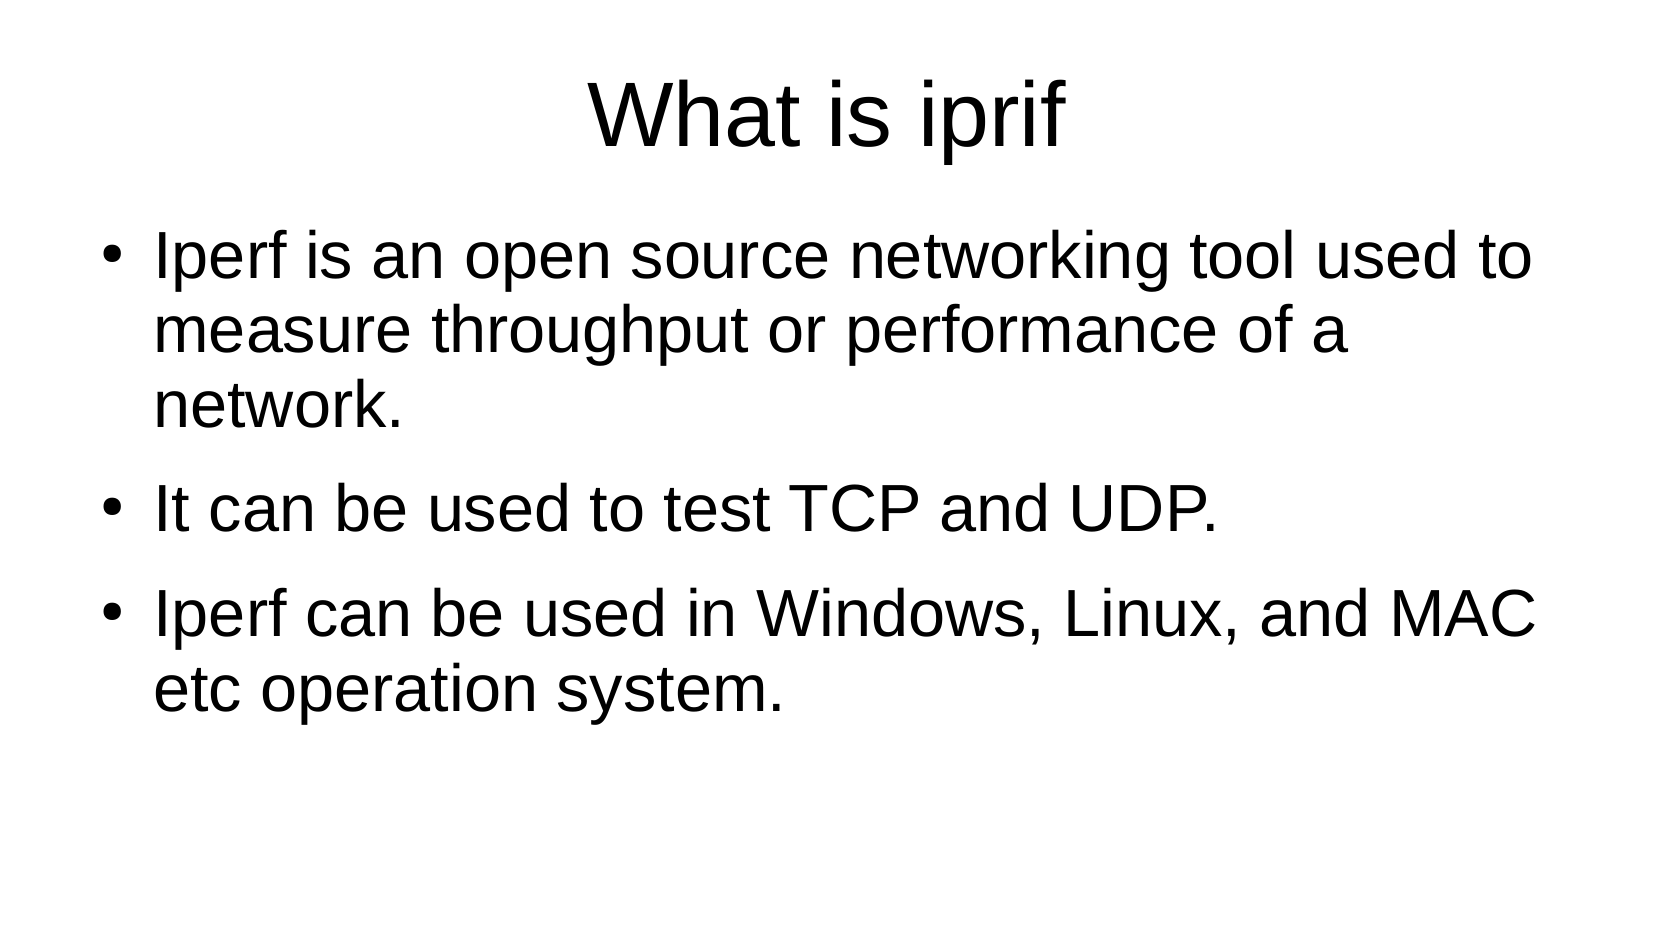

# What is iprif
Iperf is an open source networking tool used to measure throughput or performance of a network.
It can be used to test TCP and UDP.
Iperf can be used in Windows, Linux, and MAC etc operation system.